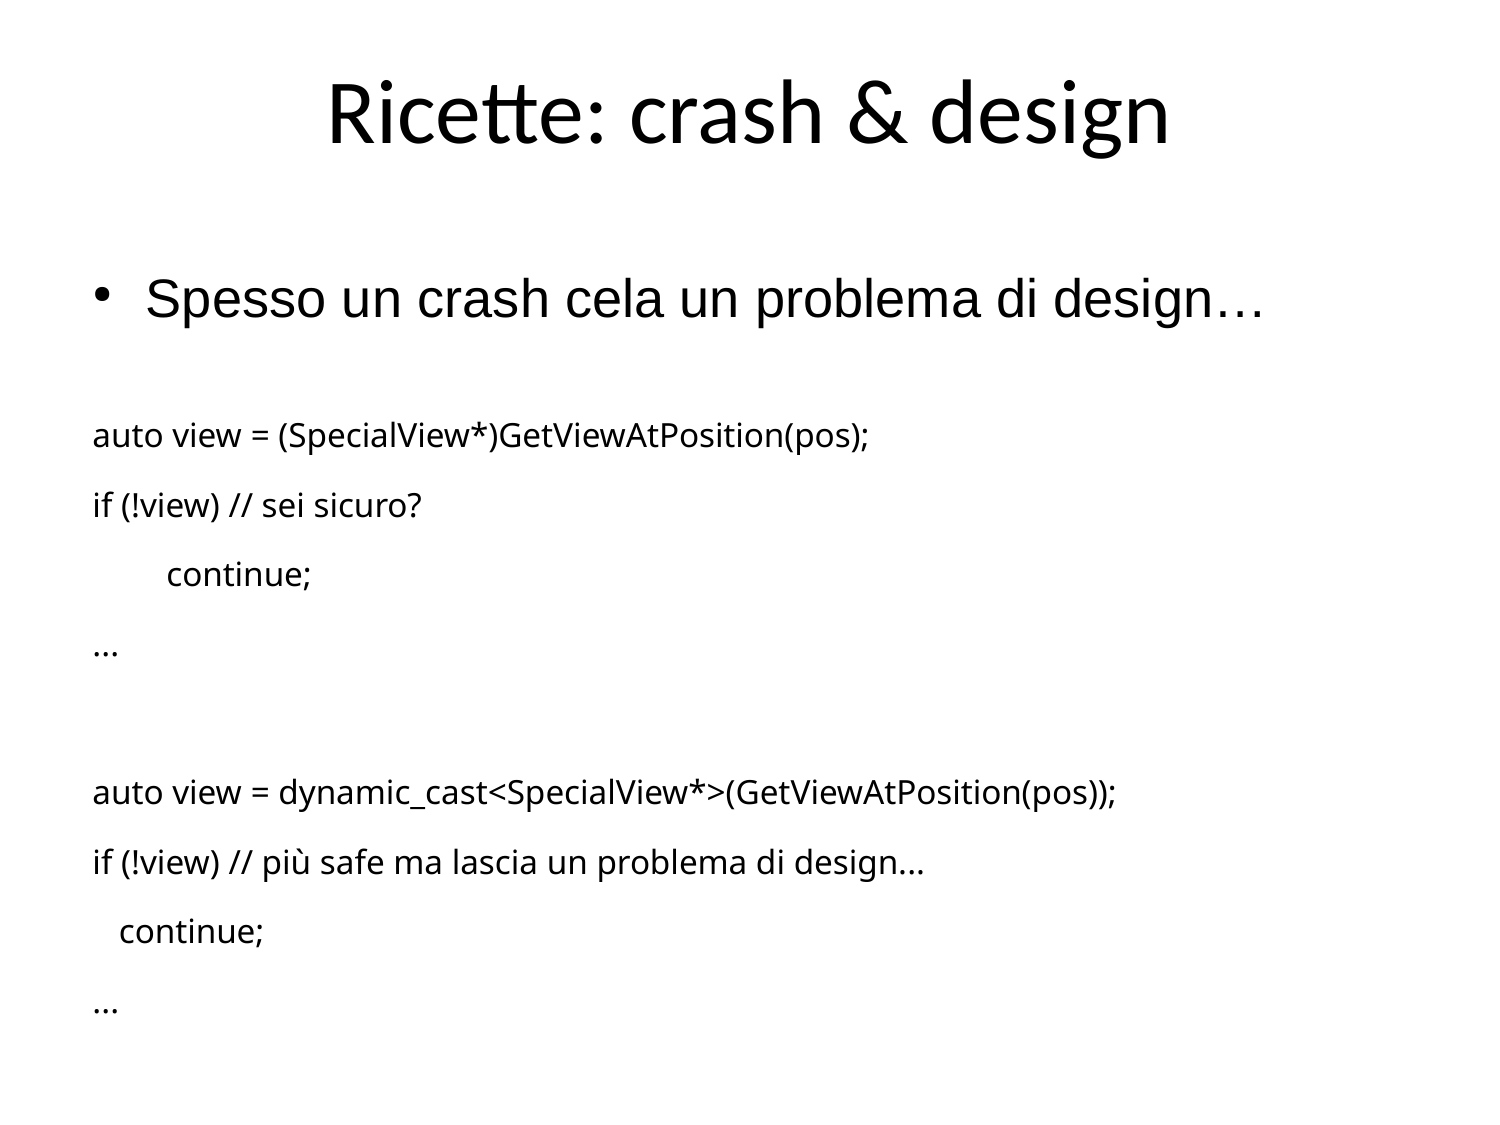

# Ricette: crash & design
Spesso un crash cela un problema di design…
auto view = (SpecialView*)GetViewAtPosition(pos);
if (!view) // sei sicuro?
	continue;
...
auto view = dynamic_cast<SpecialView*>(GetViewAtPosition(pos));
if (!view) // più safe ma lascia un problema di design...
 continue;
...